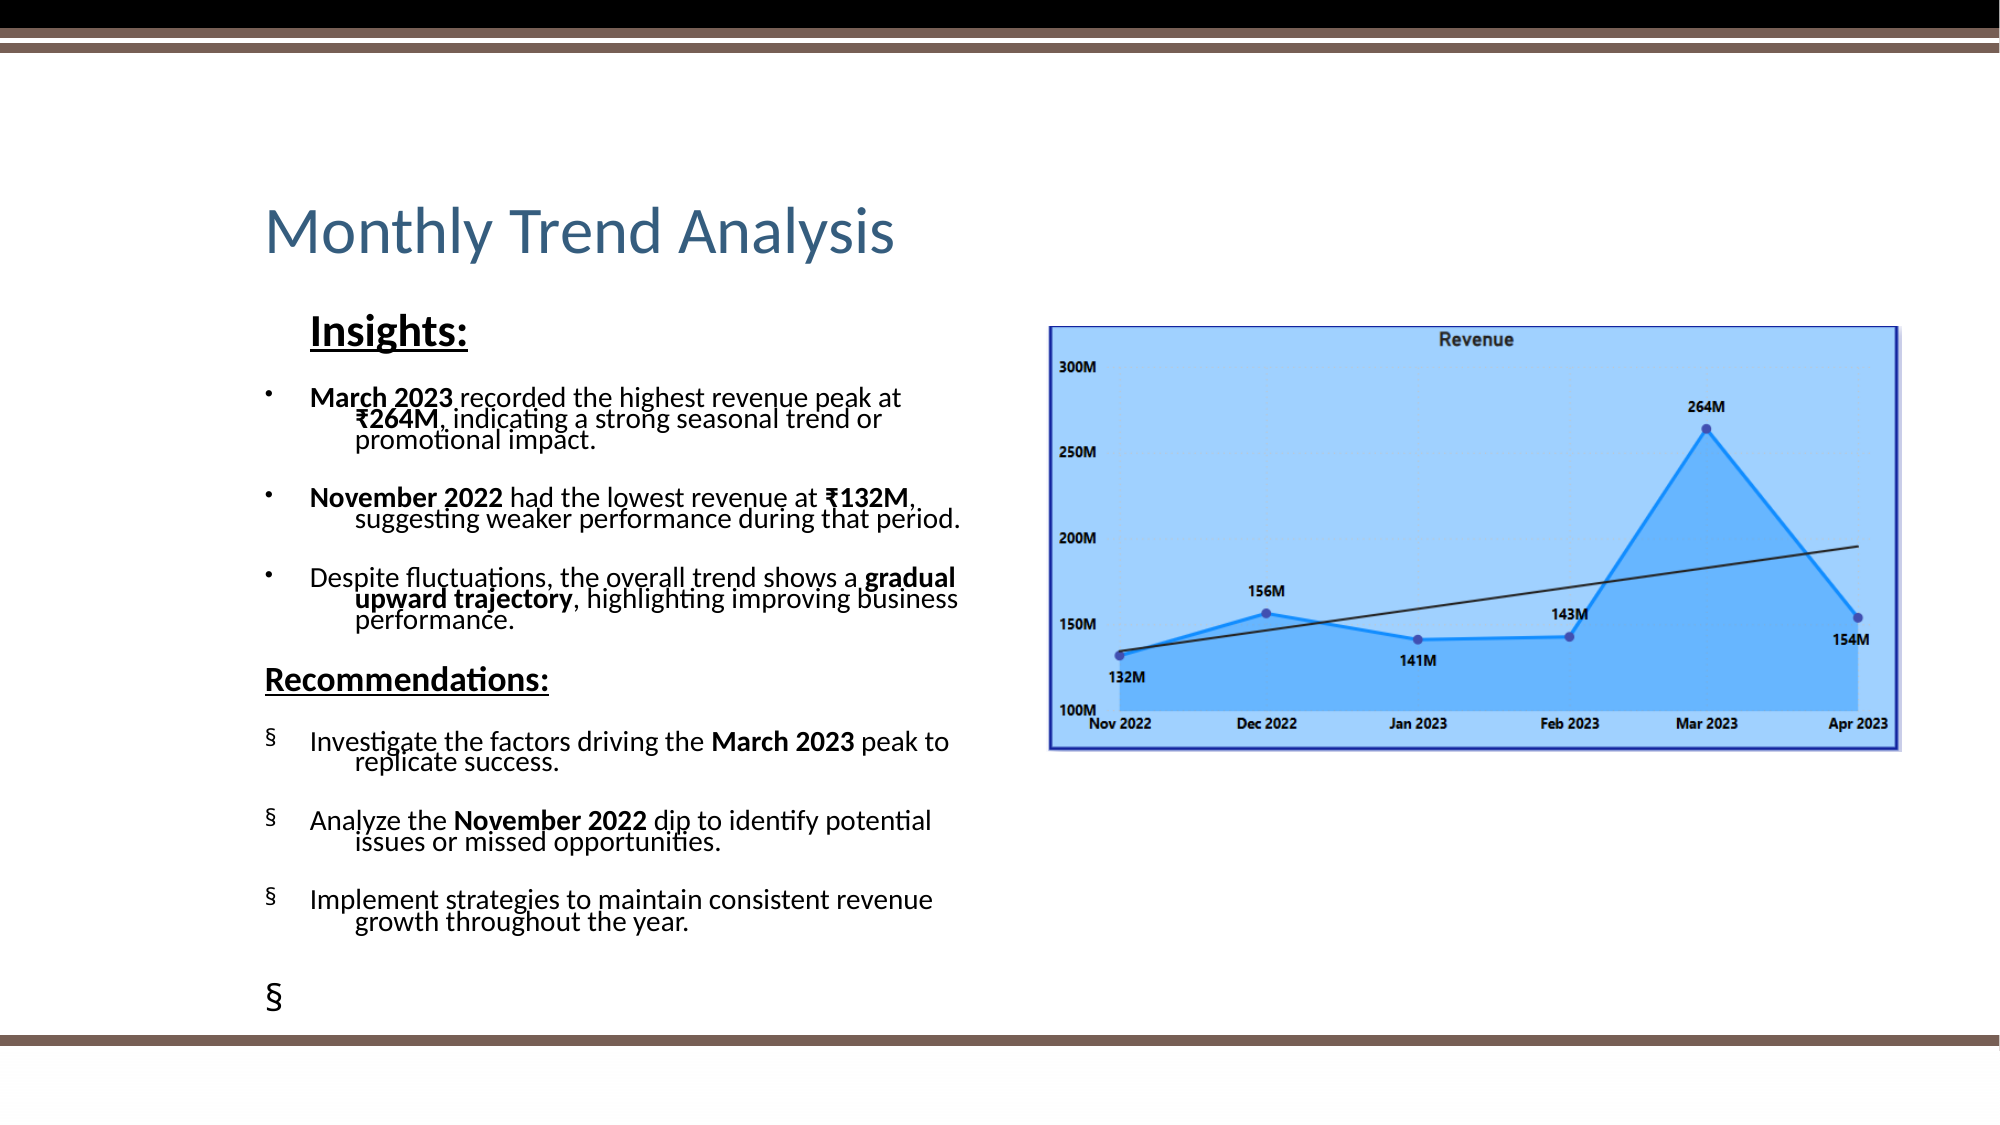

# Monthly Trend Analysis
Insights:
March 2023 recorded the highest revenue peak at ₹264M, indicating a strong seasonal trend or promotional impact.
November 2022 had the lowest revenue at ₹132M, suggesting weaker performance during that period.
Despite fluctuations, the overall trend shows a gradual upward trajectory, highlighting improving business performance.
Recommendations:
Investigate the factors driving the March 2023 peak to replicate success.
Analyze the November 2022 dip to identify potential issues or missed opportunities.
Implement strategies to maintain consistent revenue growth throughout the year.